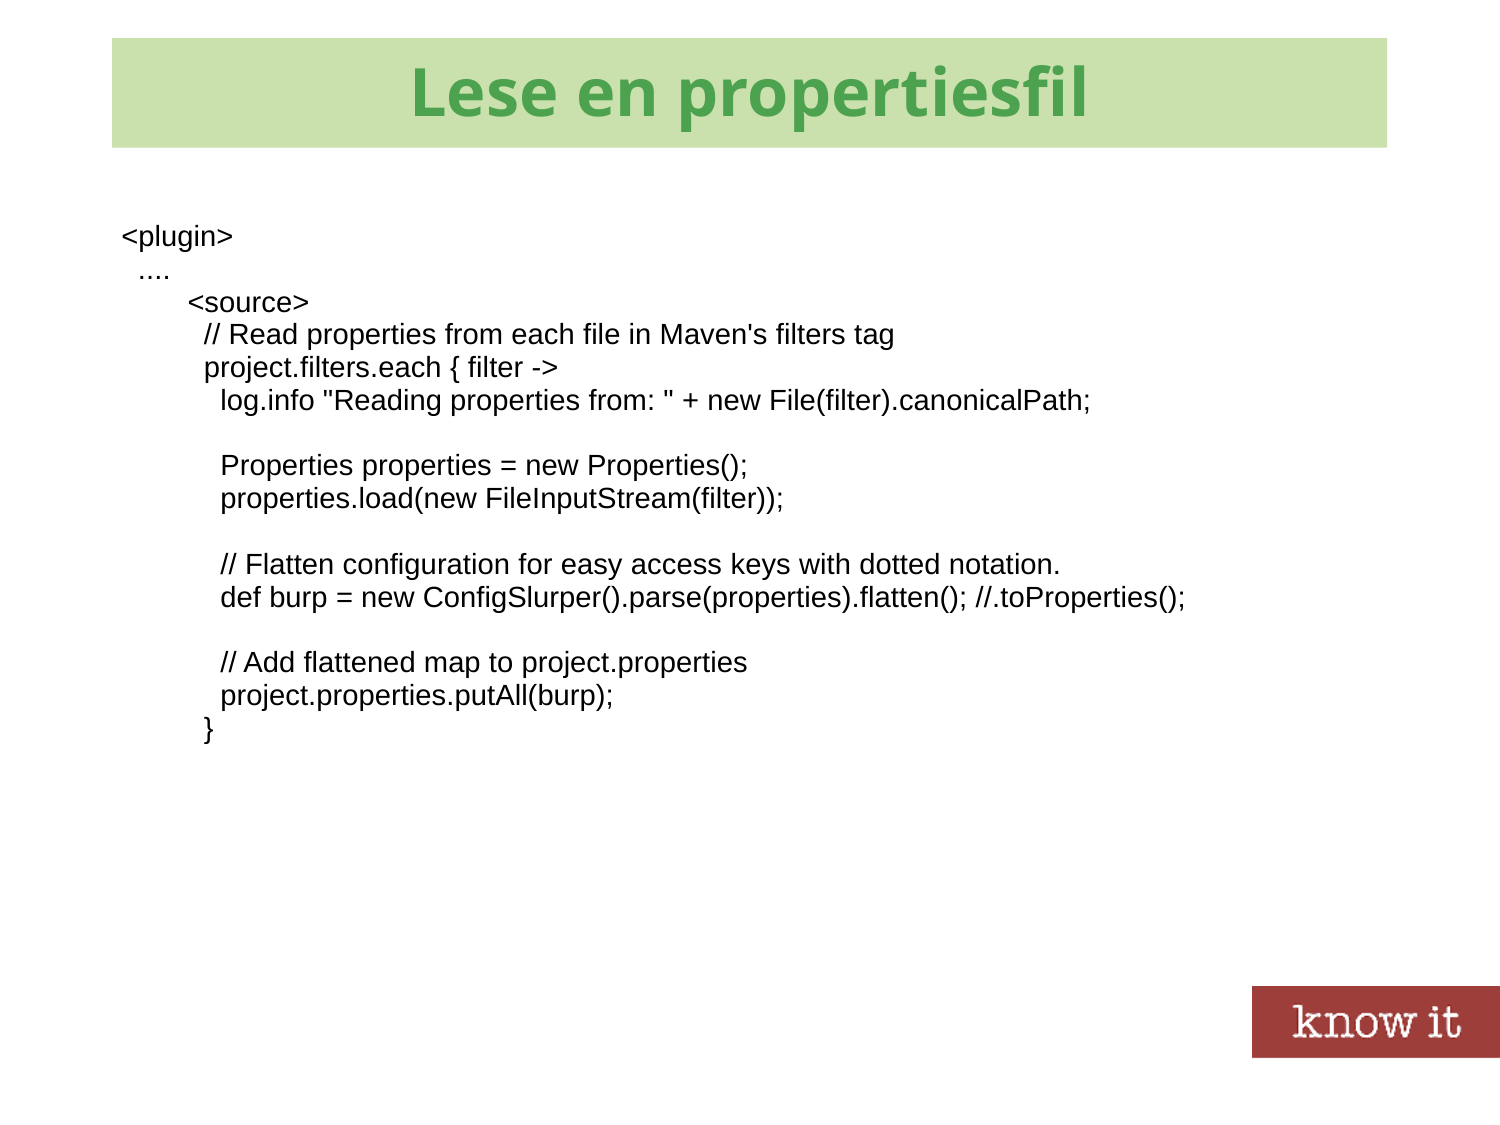

Lese en propertiesfil
<plugin>
 ....
 <source>
 // Read properties from each file in Maven's filters tag
 project.filters.each { filter ->
 log.info "Reading properties from: " + new File(filter).canonicalPath;
 Properties properties = new Properties();
 properties.load(new FileInputStream(filter));
 // Flatten configuration for easy access keys with dotted notation.
 def burp = new ConfigSlurper().parse(properties).flatten(); //.toProperties();
 // Add flattened map to project.properties
 project.properties.putAll(burp);
 }